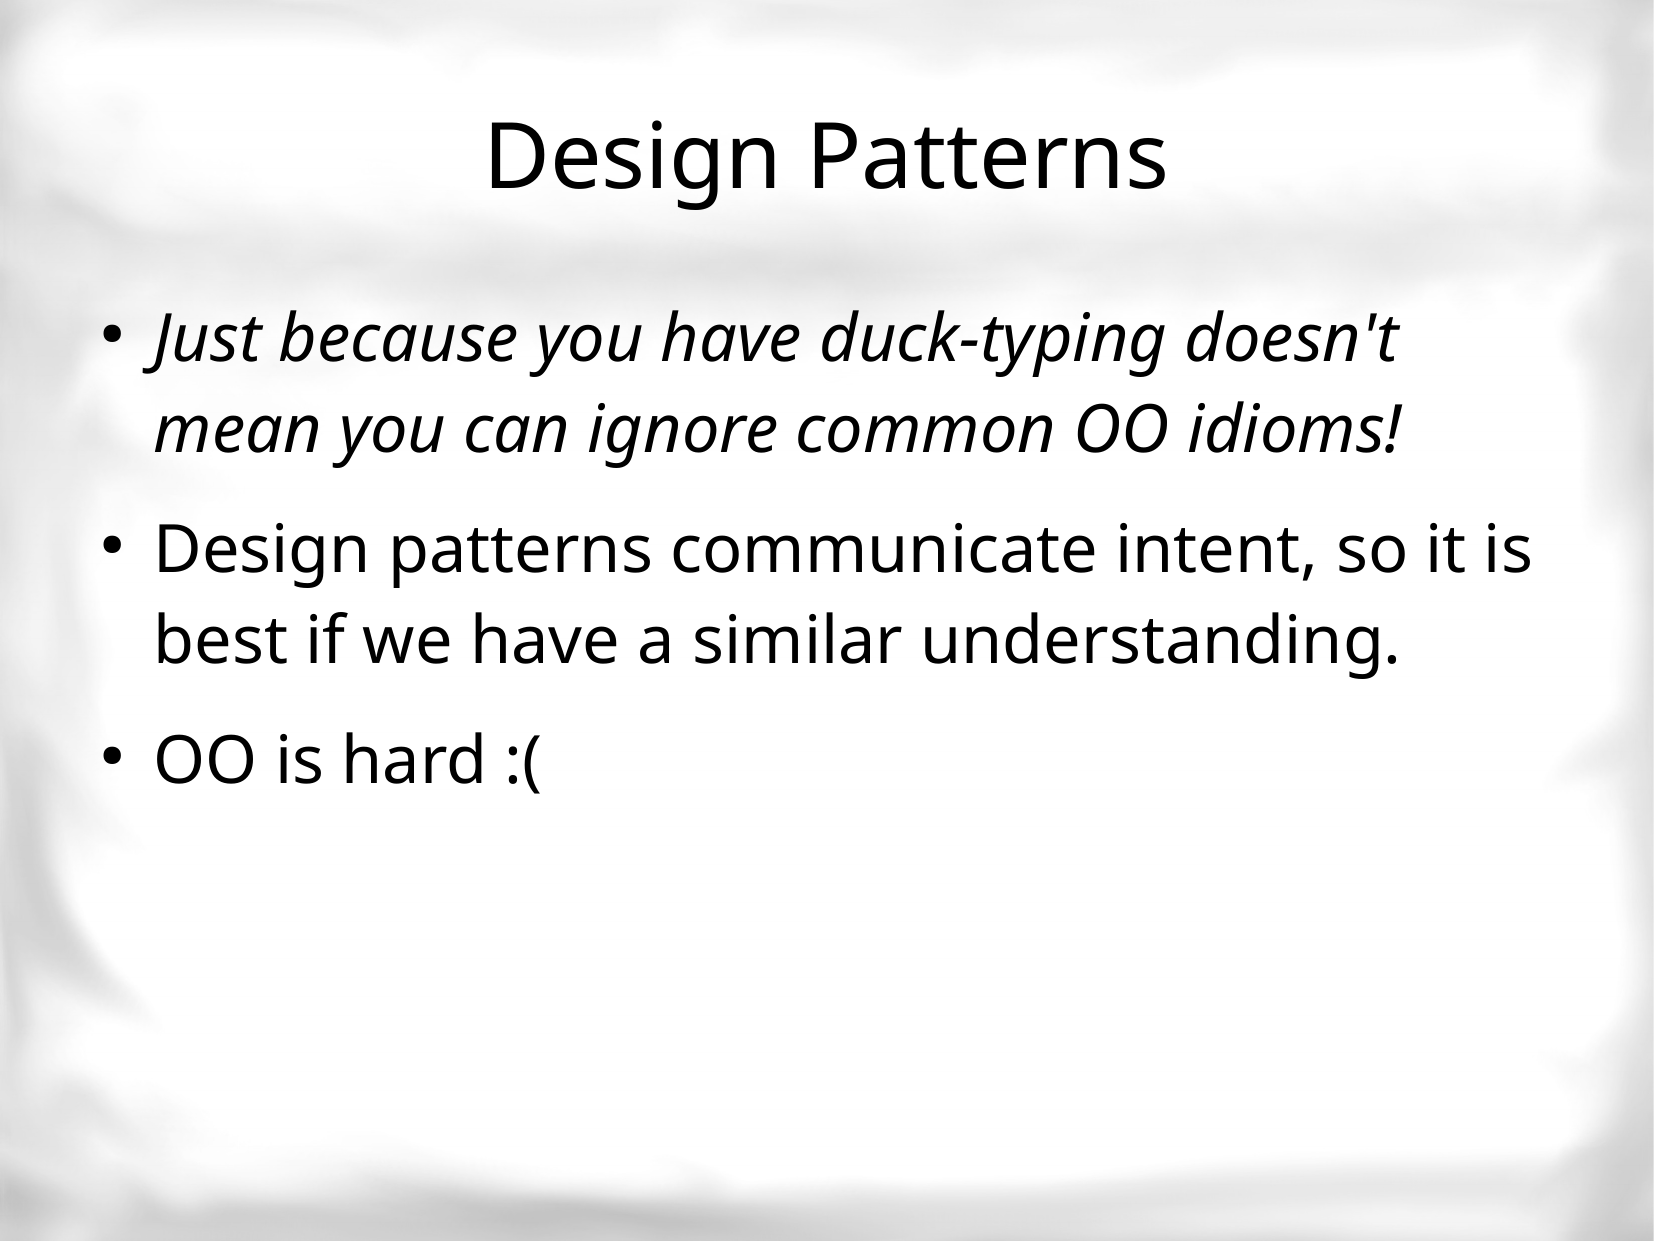

# Design Patterns
Just because you have duck-typing doesn't mean you can ignore common OO idioms!
Design patterns communicate intent, so it is best if we have a similar understanding.
OO is hard :(